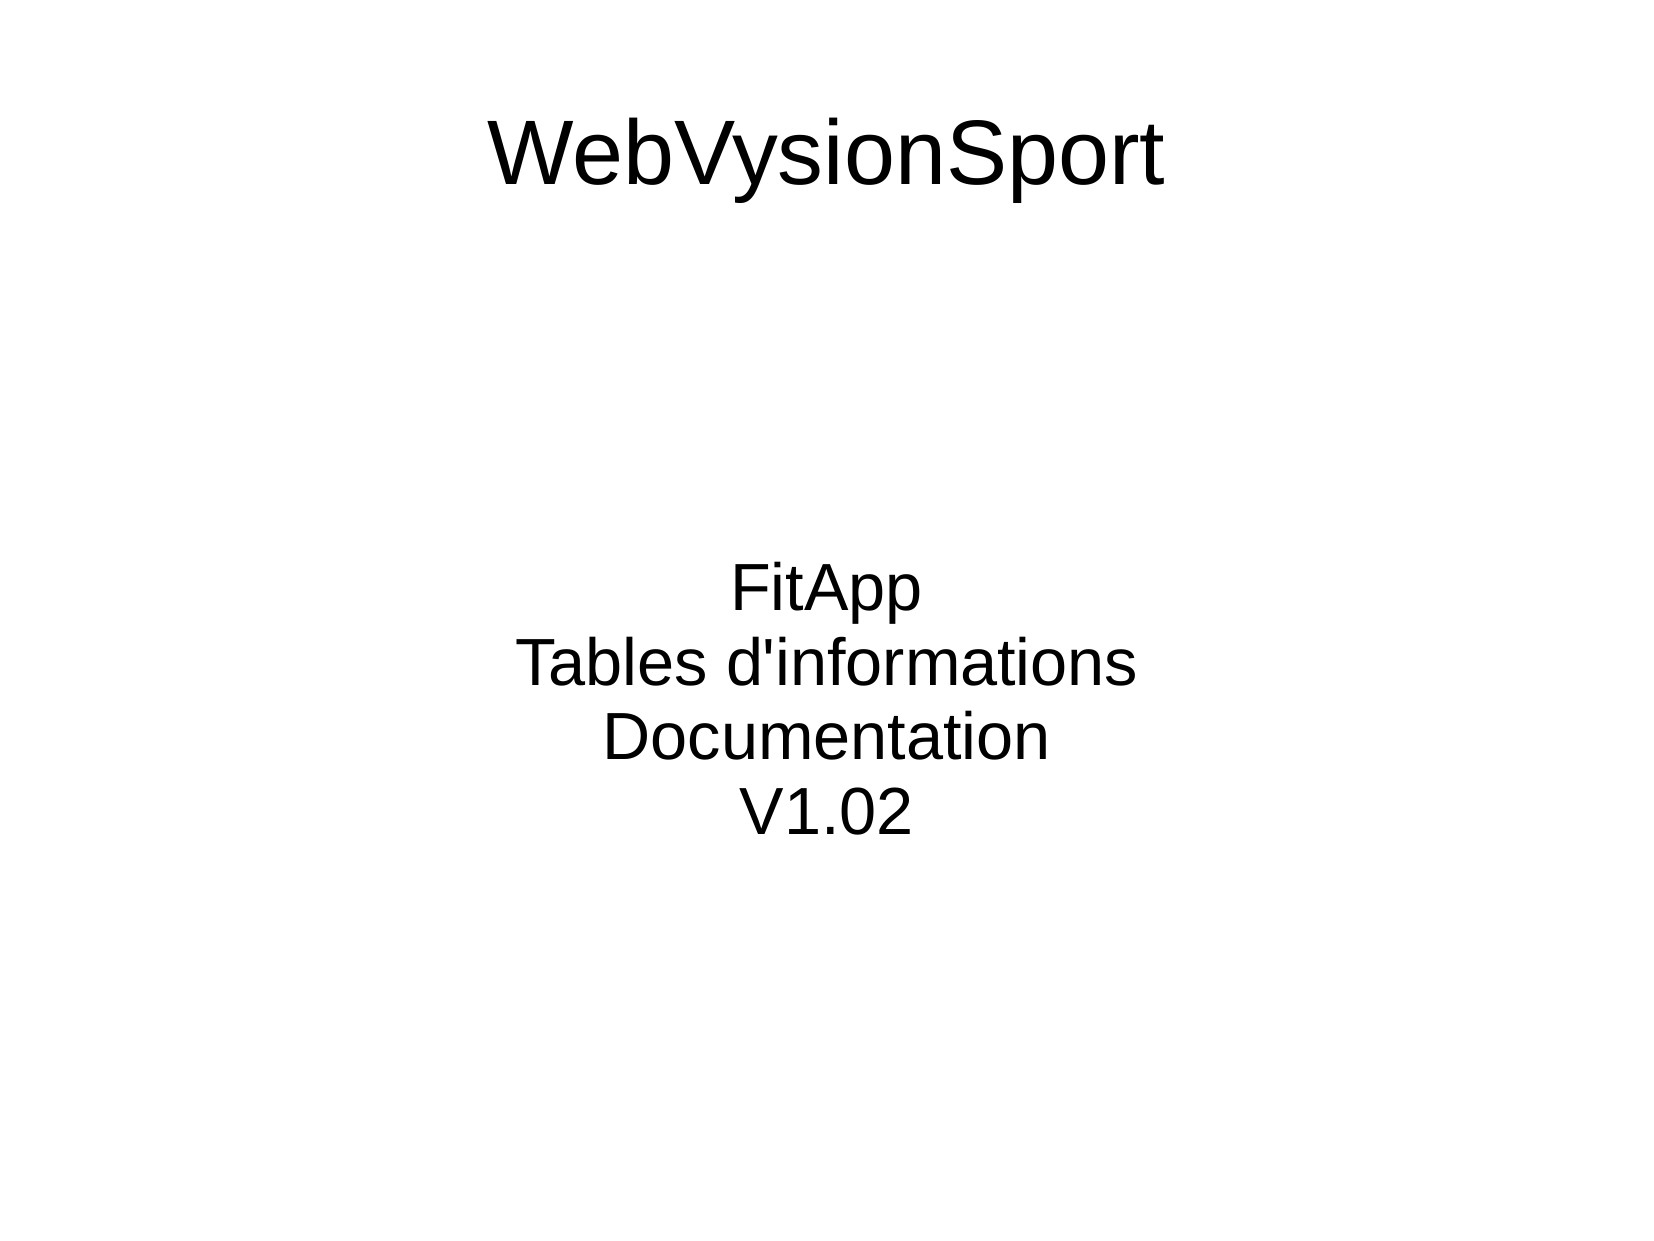

# WebVysionSport
FitApp
Tables d'informations
Documentation
V1.02